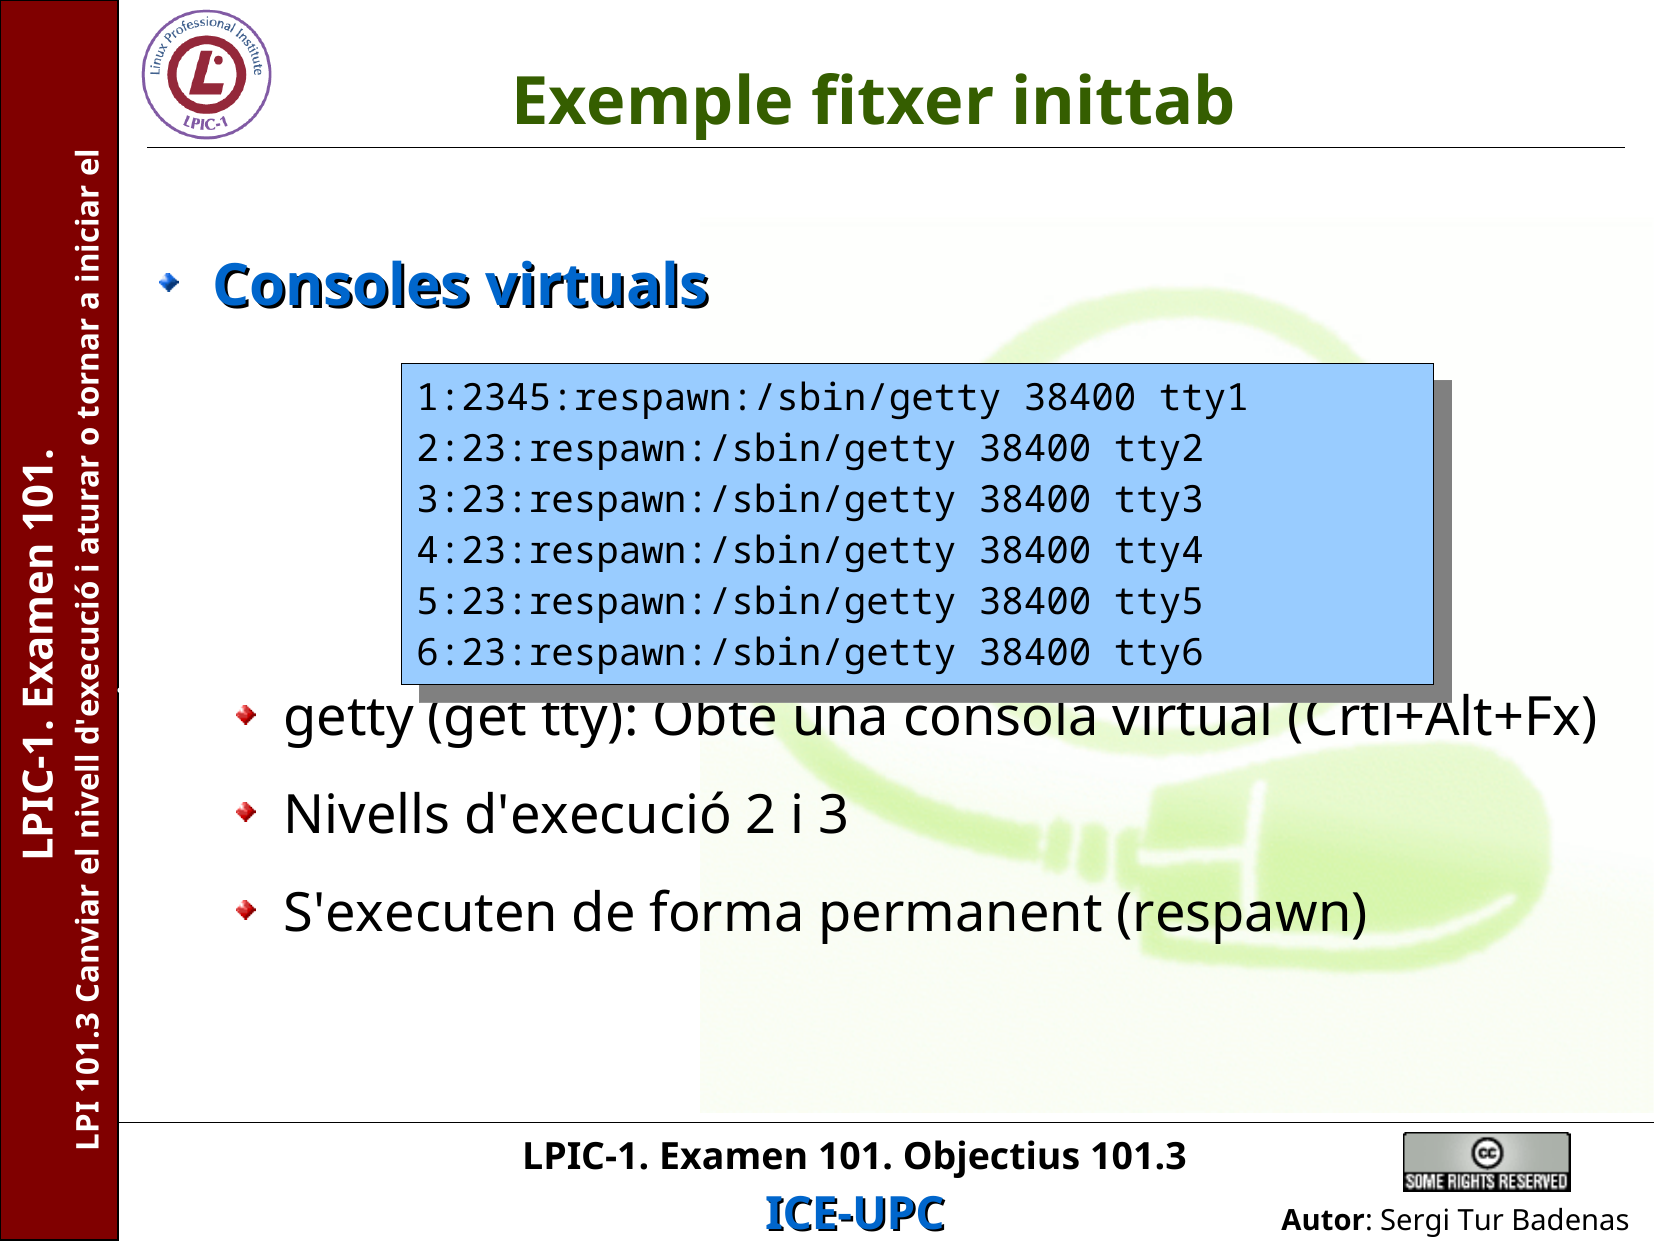

# Exemple fitxer inittab
Consoles virtuals
getty (get tty): Obté una consola virtual (Crtl+Alt+Fx)
Nivells d'execució 2 i 3
S'executen de forma permanent (respawn)
1:2345:respawn:/sbin/getty 38400 tty1
2:23:respawn:/sbin/getty 38400 tty2
3:23:respawn:/sbin/getty 38400 tty3
4:23:respawn:/sbin/getty 38400 tty4
5:23:respawn:/sbin/getty 38400 tty5
6:23:respawn:/sbin/getty 38400 tty6